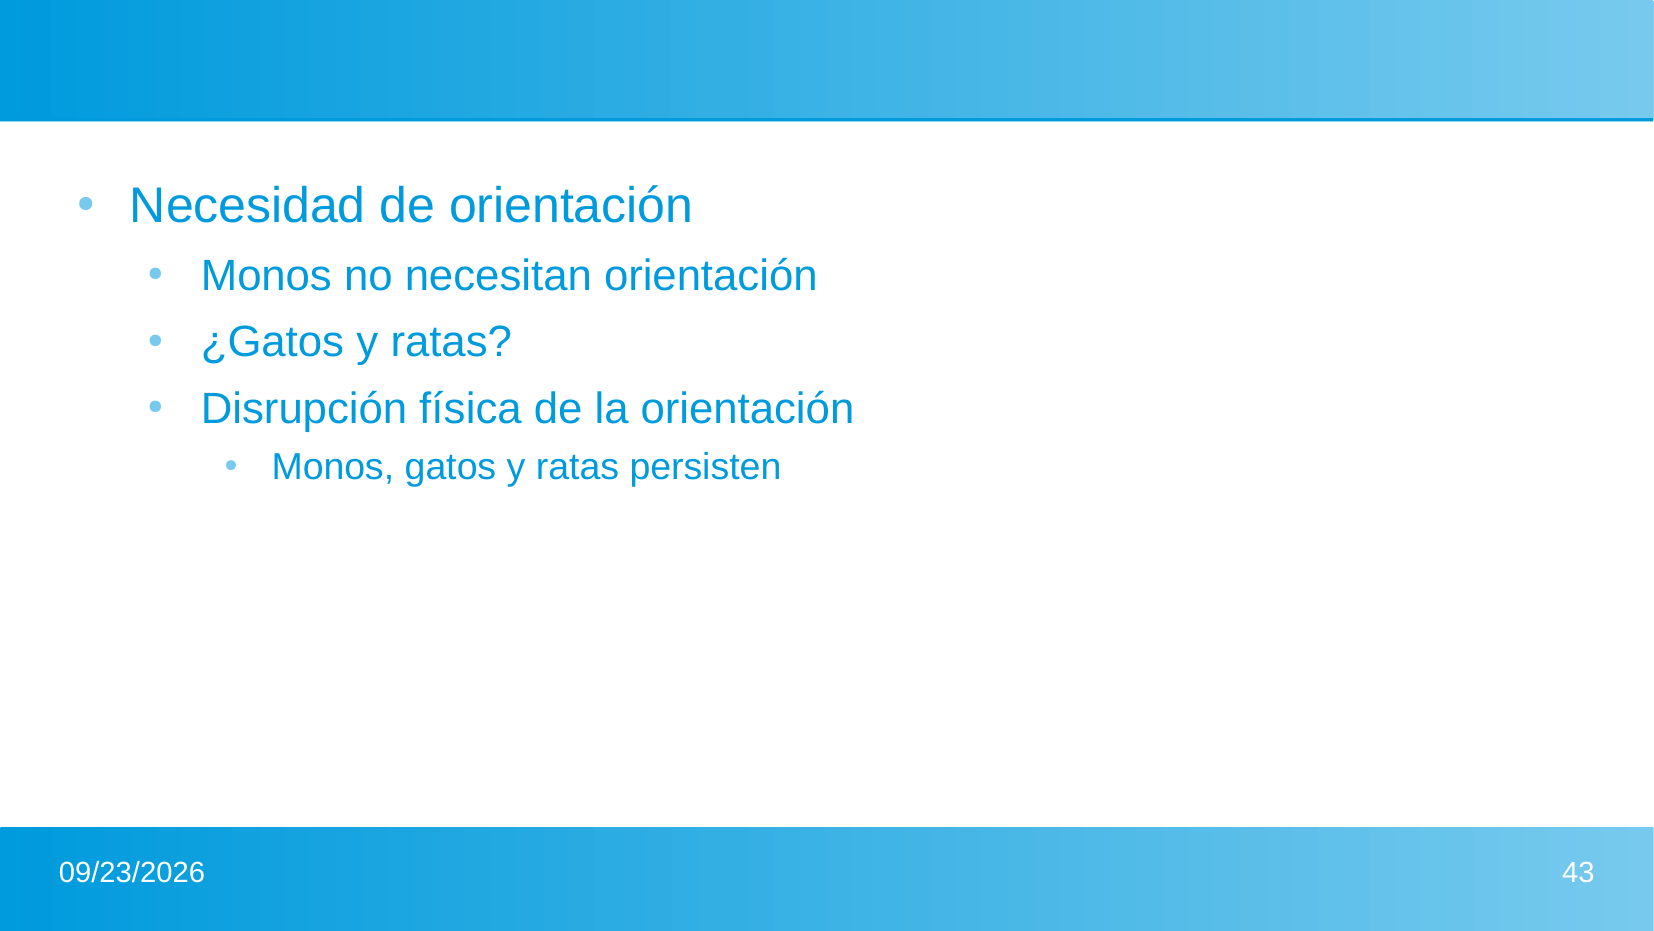

# Necesidad de orientación
Monos no necesitan orientación
¿Gatos y ratas?
Disrupción física de la orientación
Monos, gatos y ratas persisten
43